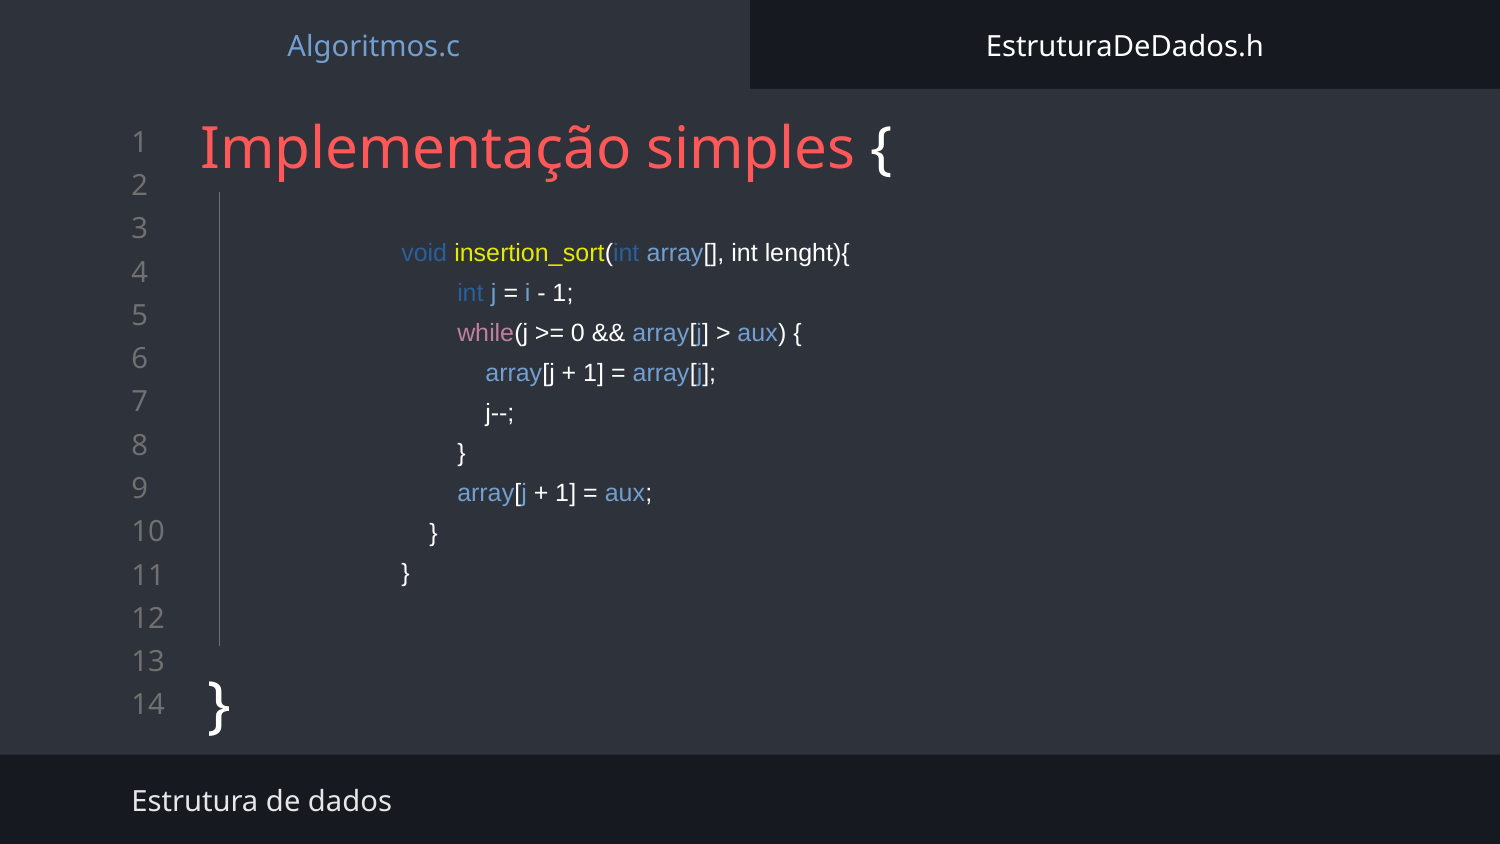

Algoritmos.c
EstruturaDeDados.h
# Implementação simples {
}
void insertion_sort(int array[], int lenght){
 int j = i - 1;
 while(j >= 0 && array[j] > aux) {
 array[j + 1] = array[j];
 j--;
 }
 array[j + 1] = aux;
 }
}
Estrutura de dados